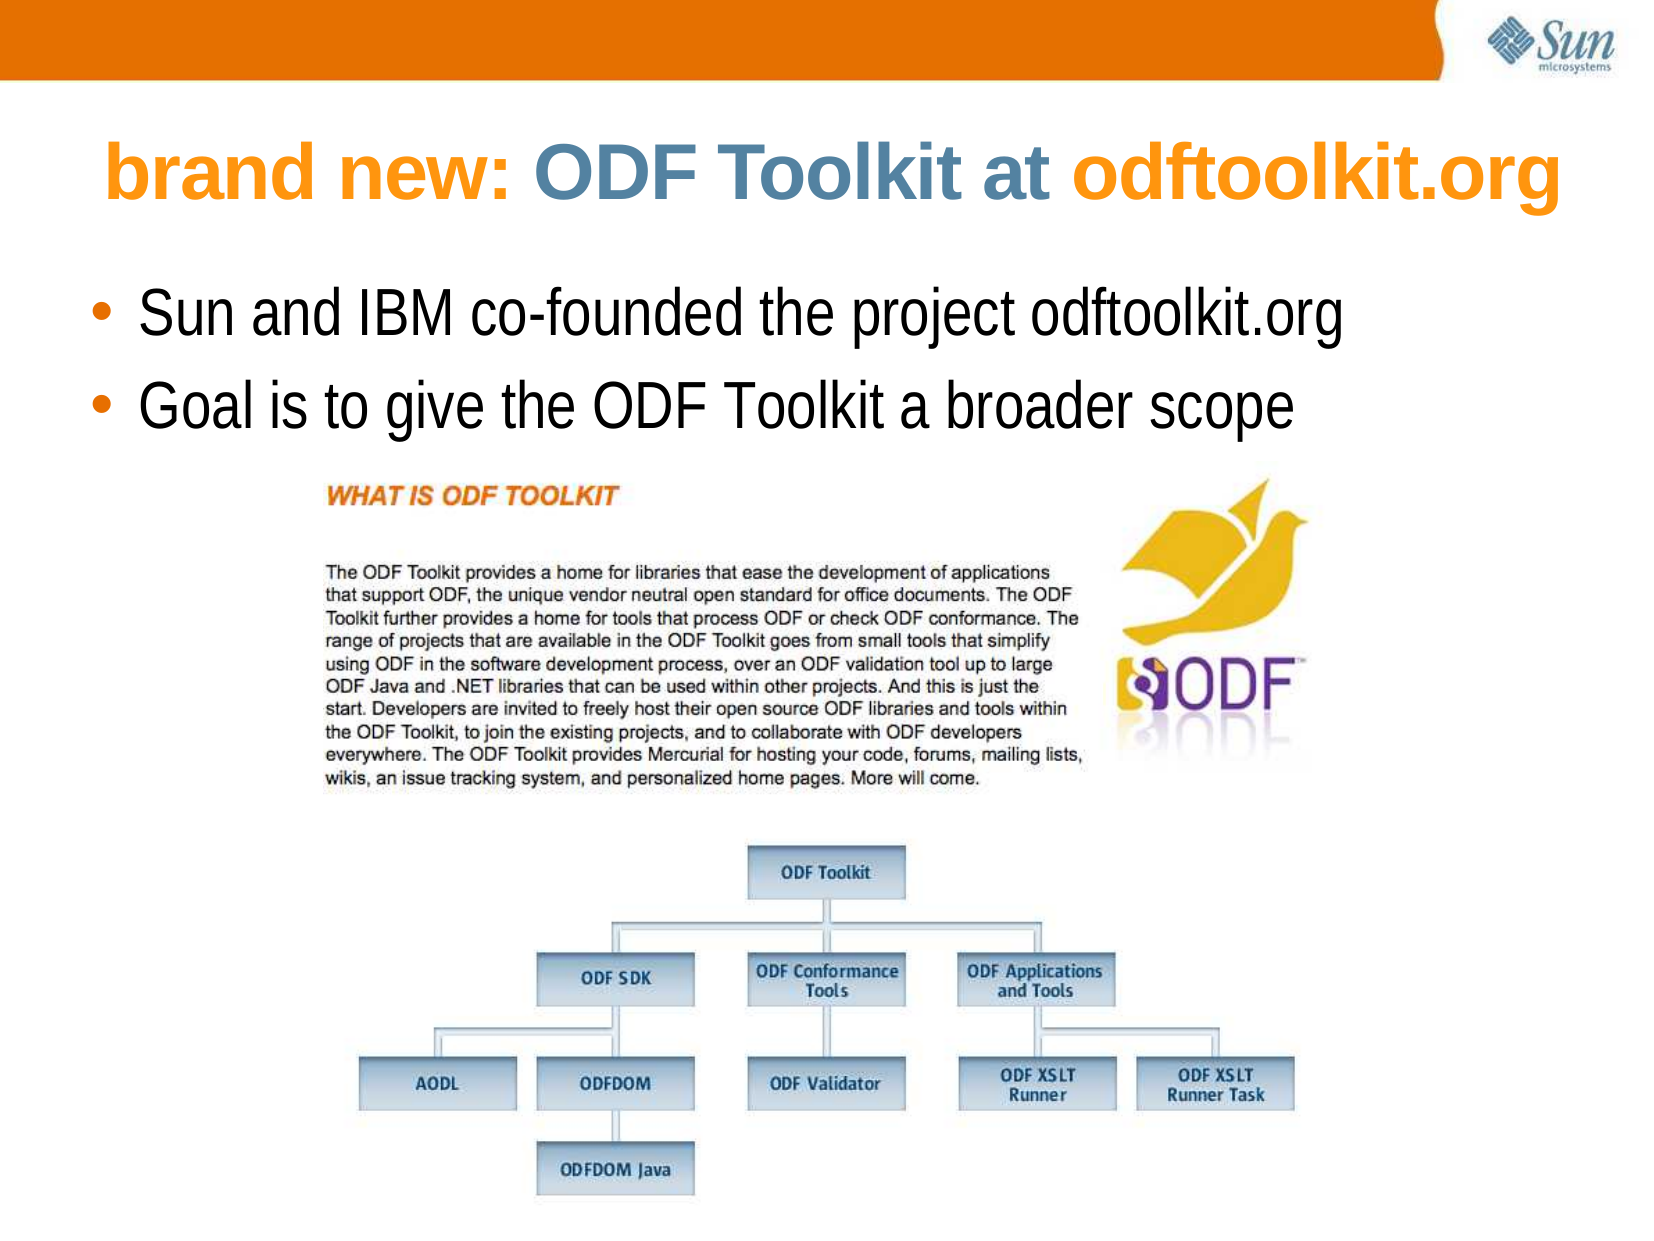

# brand new: ODF Toolkit at odftoolkit.org
Sun and IBM co-founded the project odftoolkit.org
Goal is to give the ODF Toolkit a broader scope